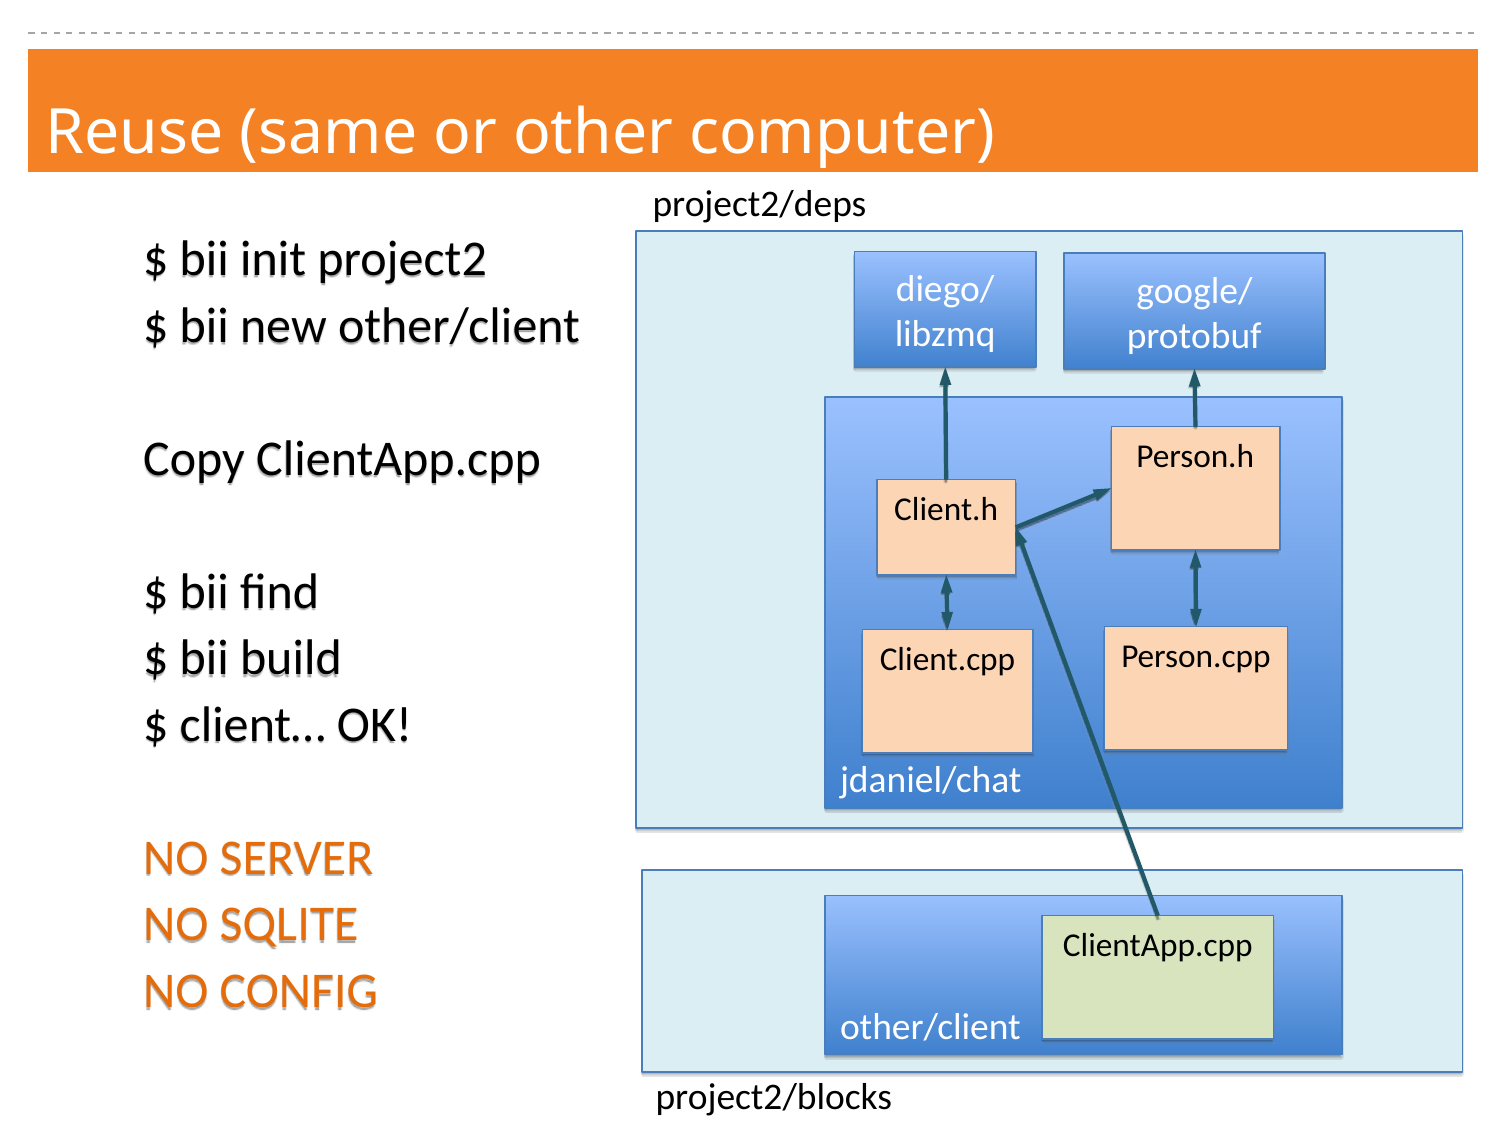

Reuse (same or other computer)
project2/deps
# $ bii init project2
$ bii new other/client
Copy ClientApp.cpp
$ bii find
$ bii build
$ client… OK!
NO SERVER
NO SQLITE
NO CONFIG
diego/ libzmq
google/ protobuf
jdaniel/chat
Person.h
Client.h
Person.cpp
Client.cpp
other/client
ClientApp.cpp
project2/blocks